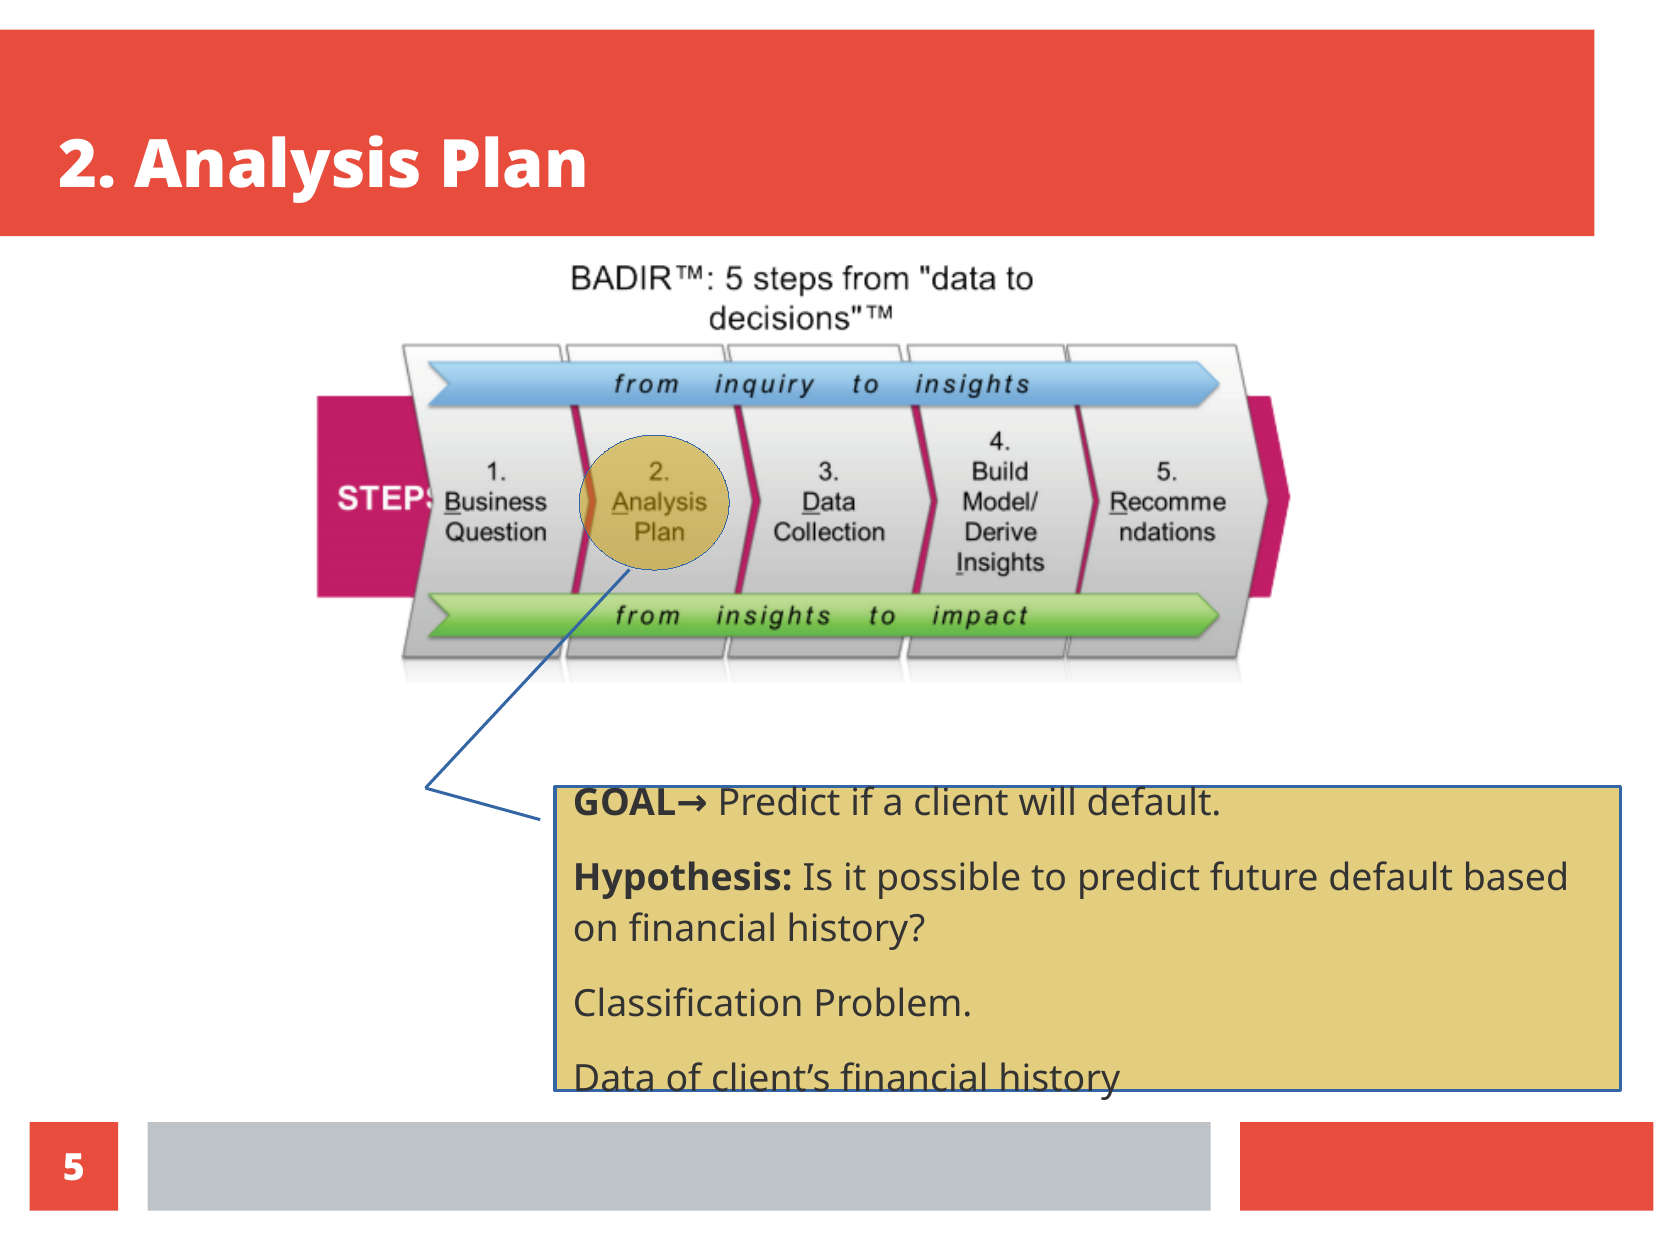

# 2. Analysis Plan
GOAL→ Predict if a client will default.
Hypothesis: Is it possible to predict future default based on financial history?
Classification Problem.
Data of client’s financial history
5